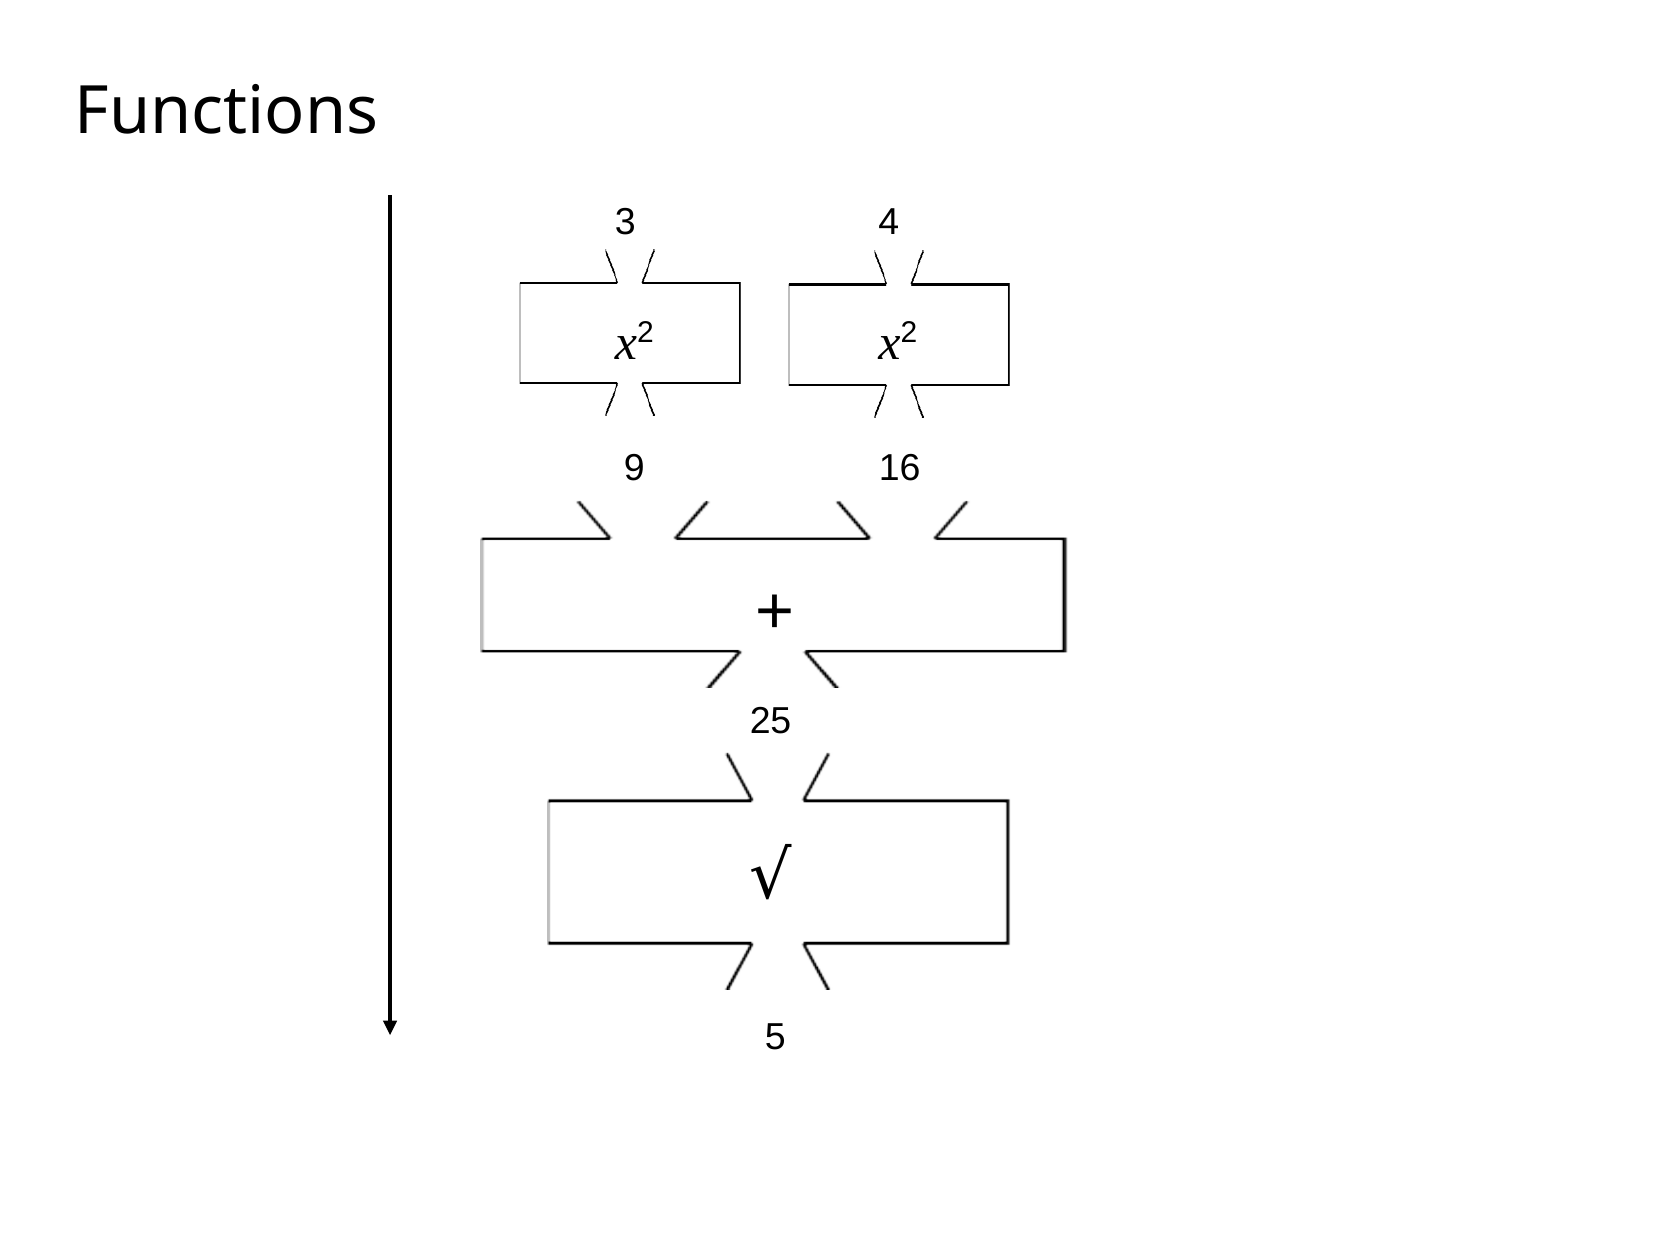

Functions
3
4
x2
x2
9
16
+
25
√
5